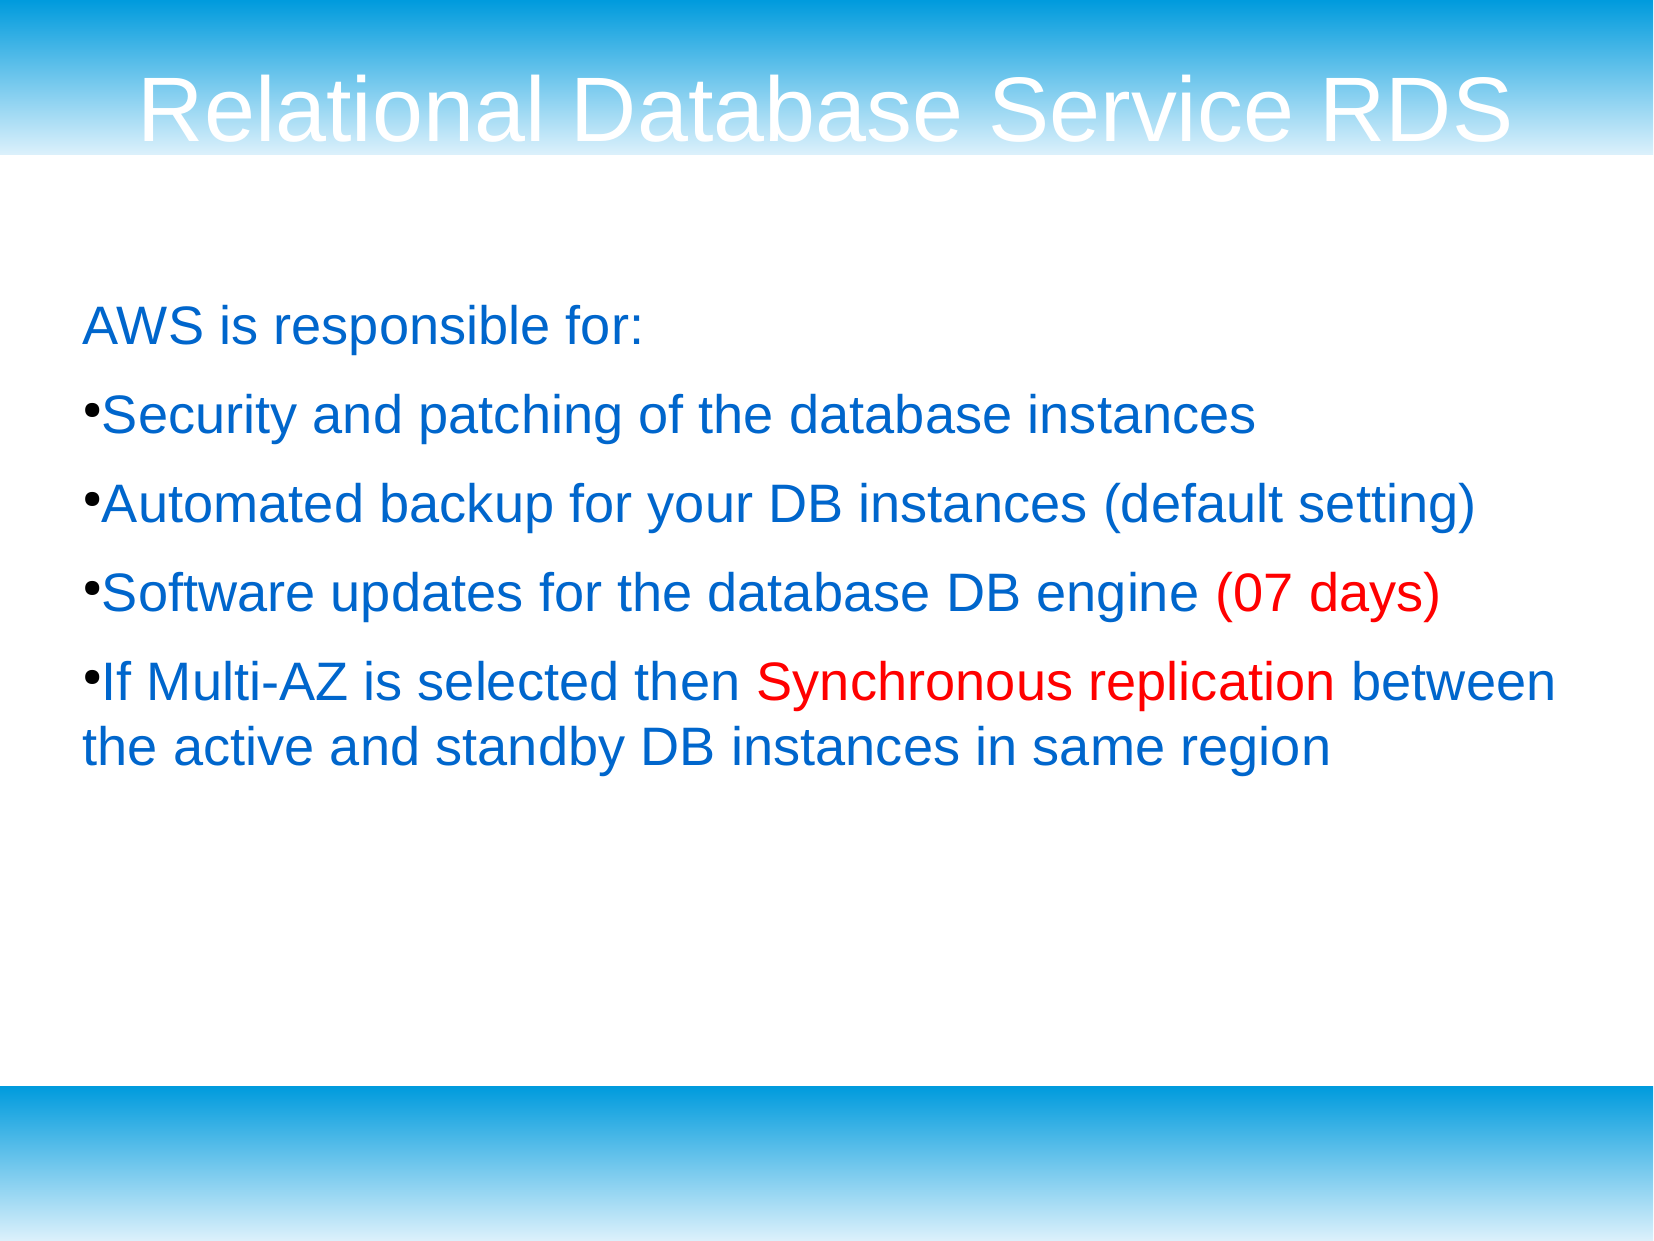

# Relational Database Service RDS
AWS is responsible for:
Security and patching of the database instances
Automated backup for your DB instances (default setting)
Software updates for the database DB engine (07 days)
If Multi-AZ is selected then Synchronous replication between the active and standby DB instances in same region